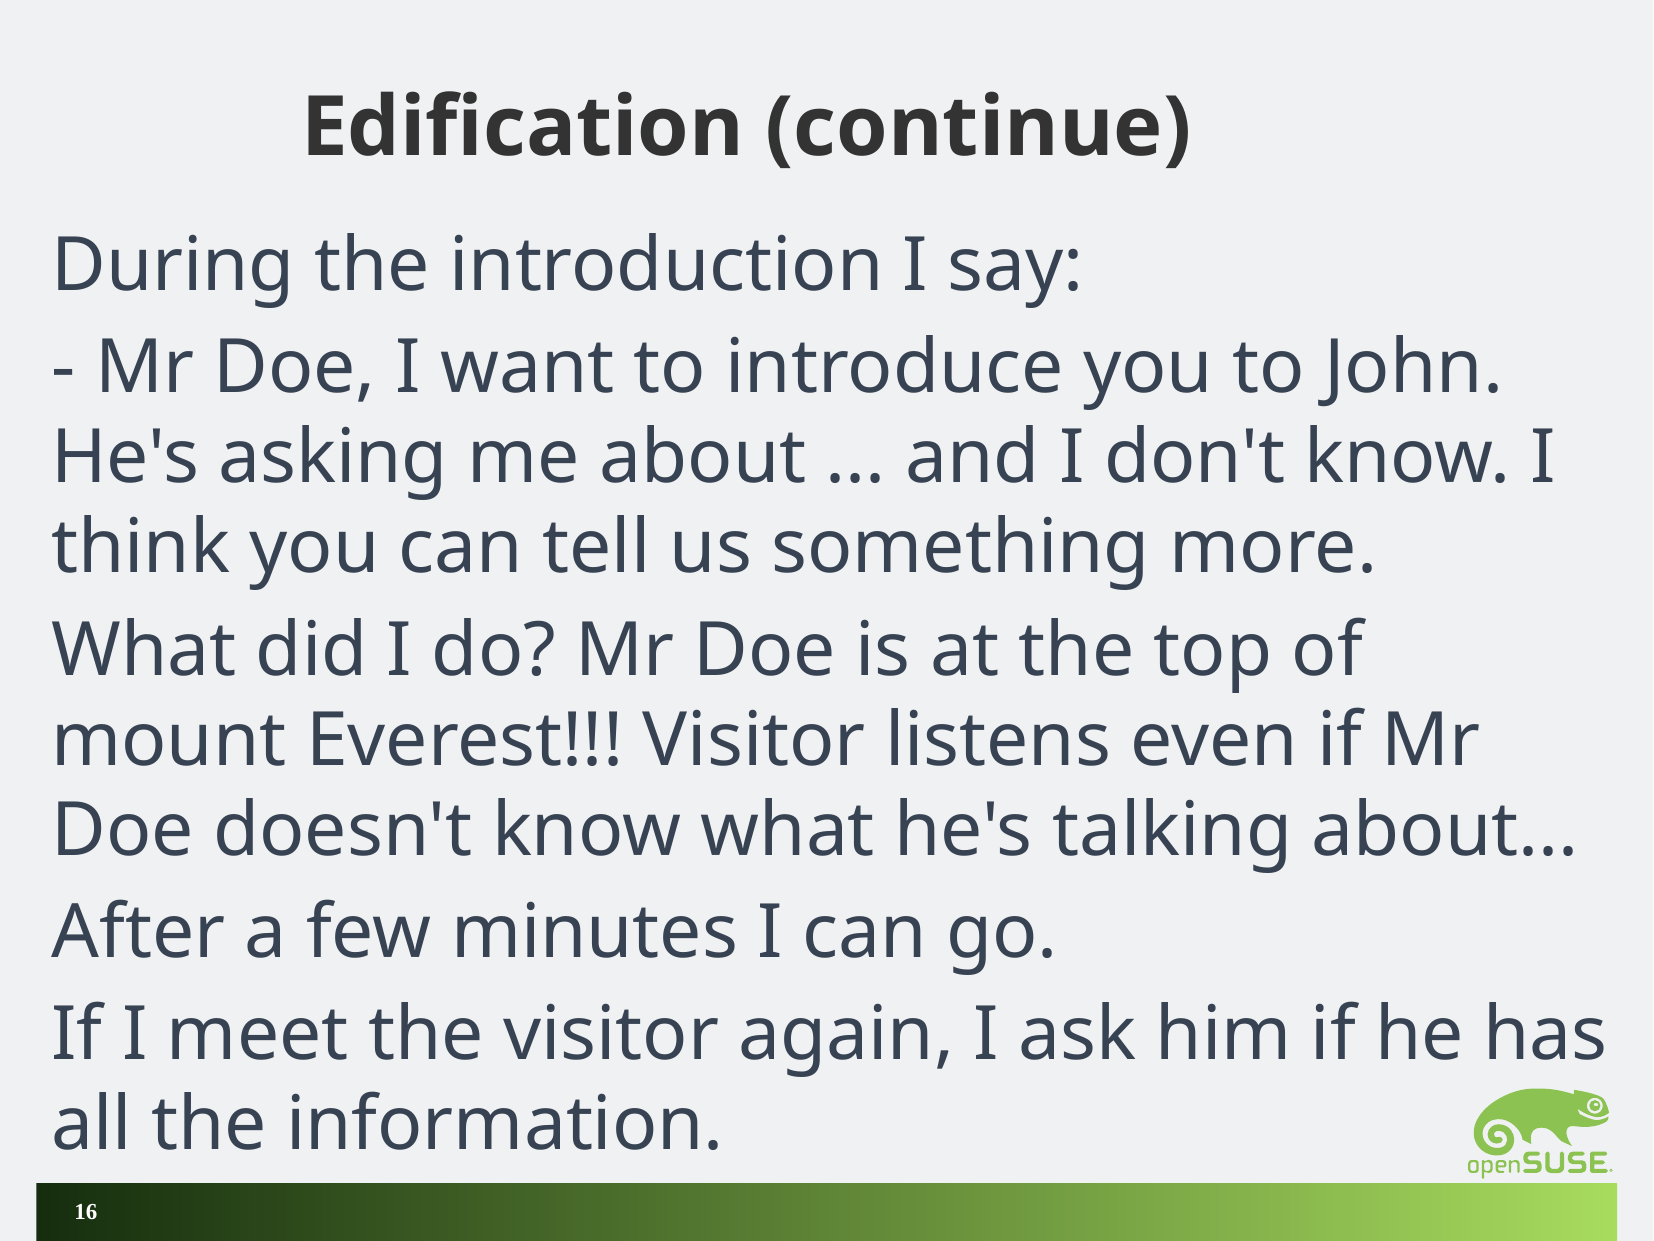

# Edification (continue)
During the introduction I say:
- Mr Doe, I want to introduce you to John. He's asking me about ... and I don't know. I think you can tell us something more.
What did I do? Mr Doe is at the top of mount Everest!!! Visitor listens even if Mr Doe doesn't know what he's talking about...
After a few minutes I can go.
If I meet the visitor again, I ask him if he has all the information.
16